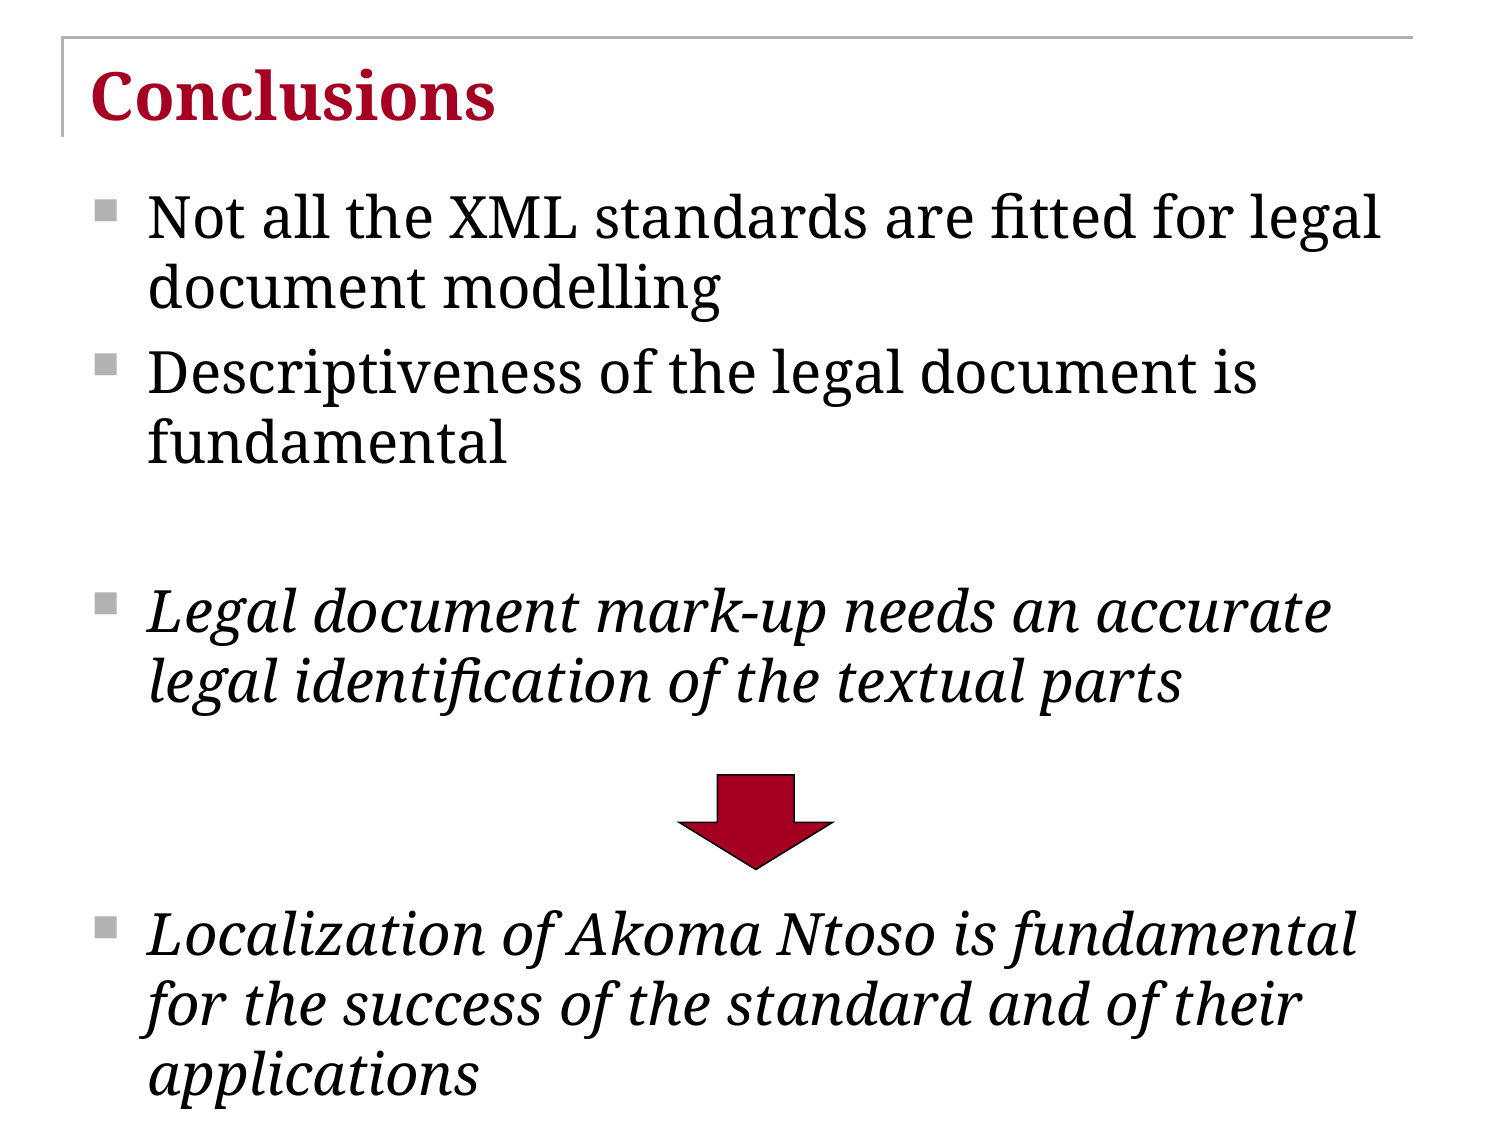

# Conclusions
Not all the XML standards are fitted for legal document modelling
Descriptiveness of the legal document is fundamental
Legal document mark-up needs an accurate legal identification of the textual parts
Localization of Akoma Ntoso is fundamental for the success of the standard and of their applications